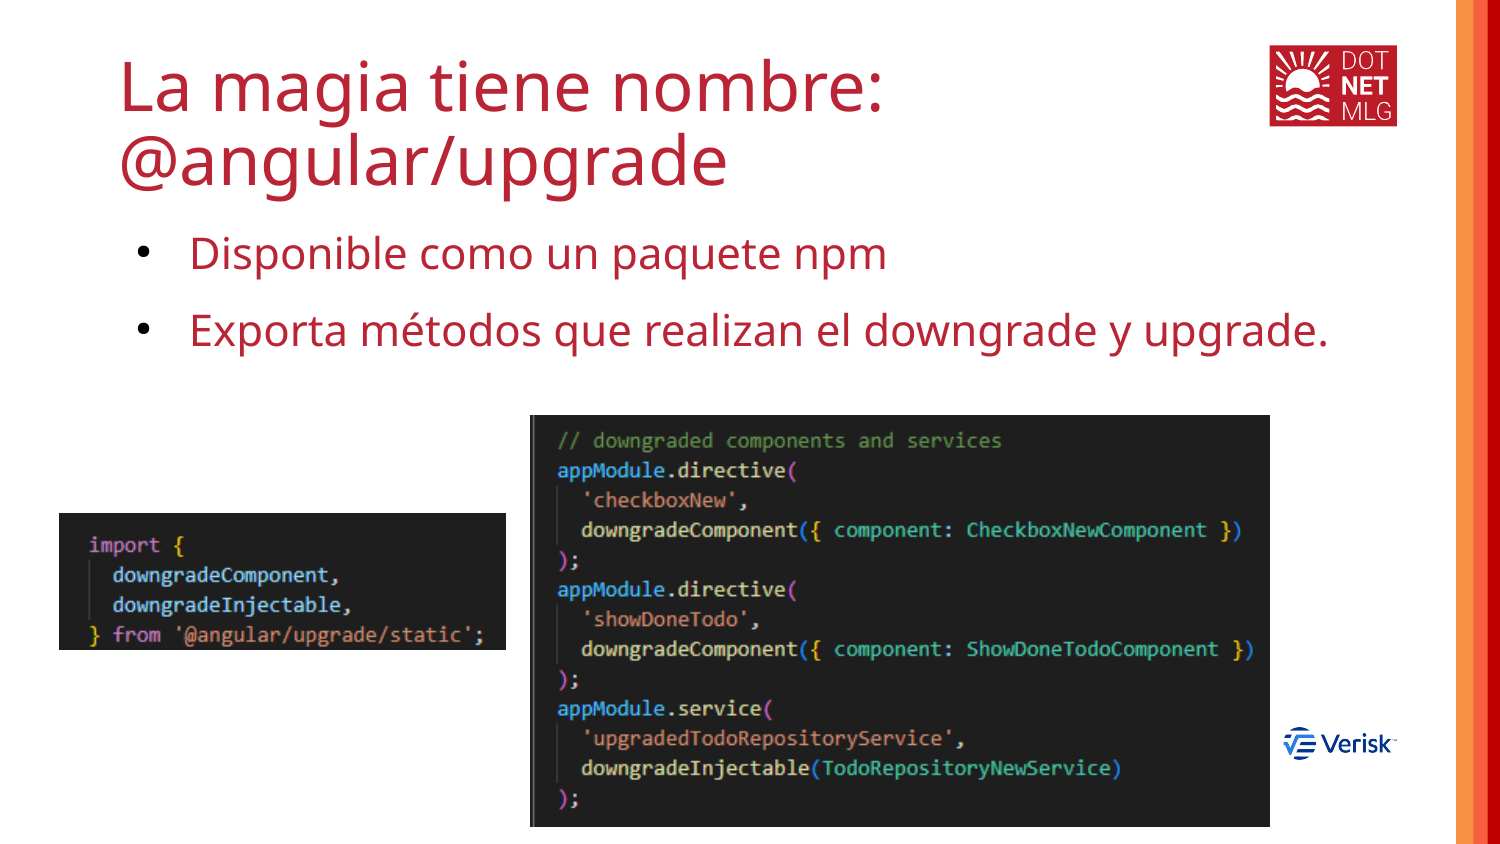

# La magia tiene nombre: @angular/upgrade
Disponible como un paquete npm
Exporta métodos que realizan el downgrade y upgrade.